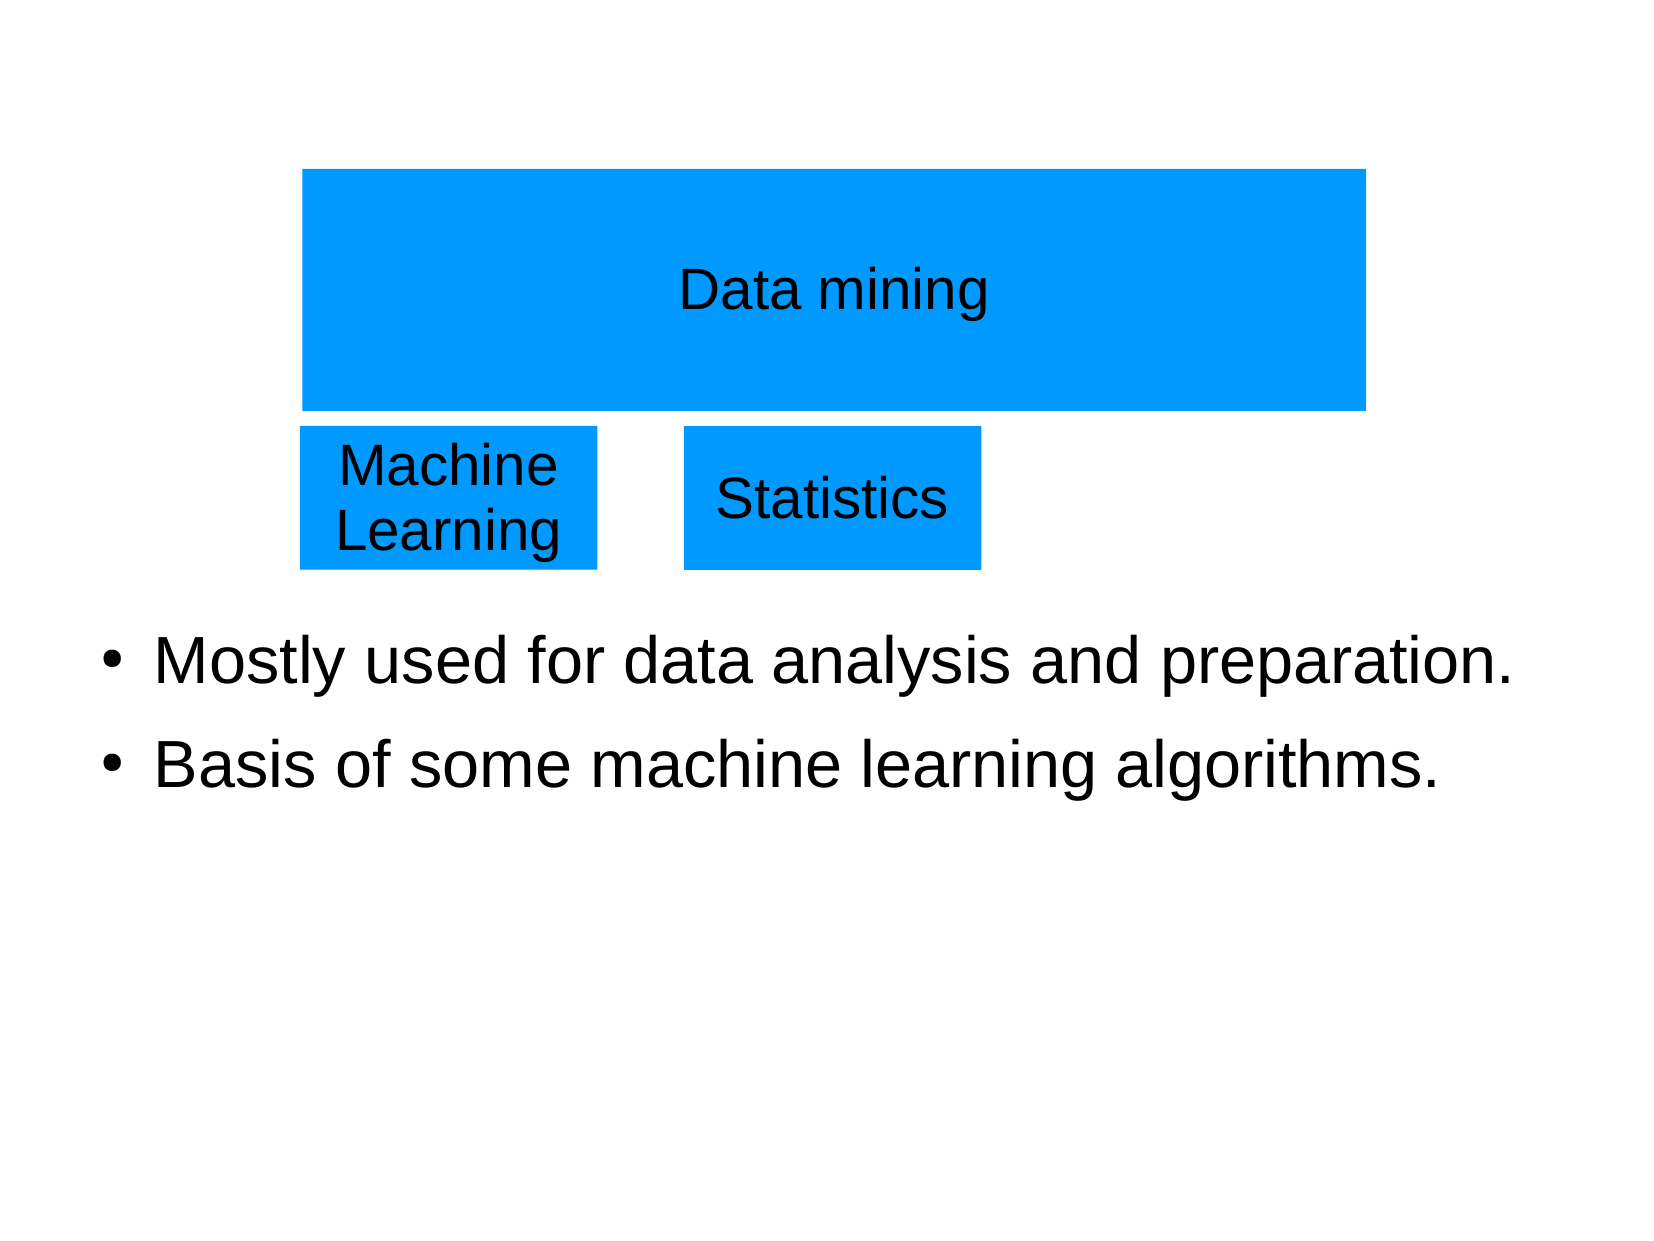

Data mining
Machine
Learning
Statistics
# Mostly used for data analysis and preparation.
Basis of some machine learning algorithms.